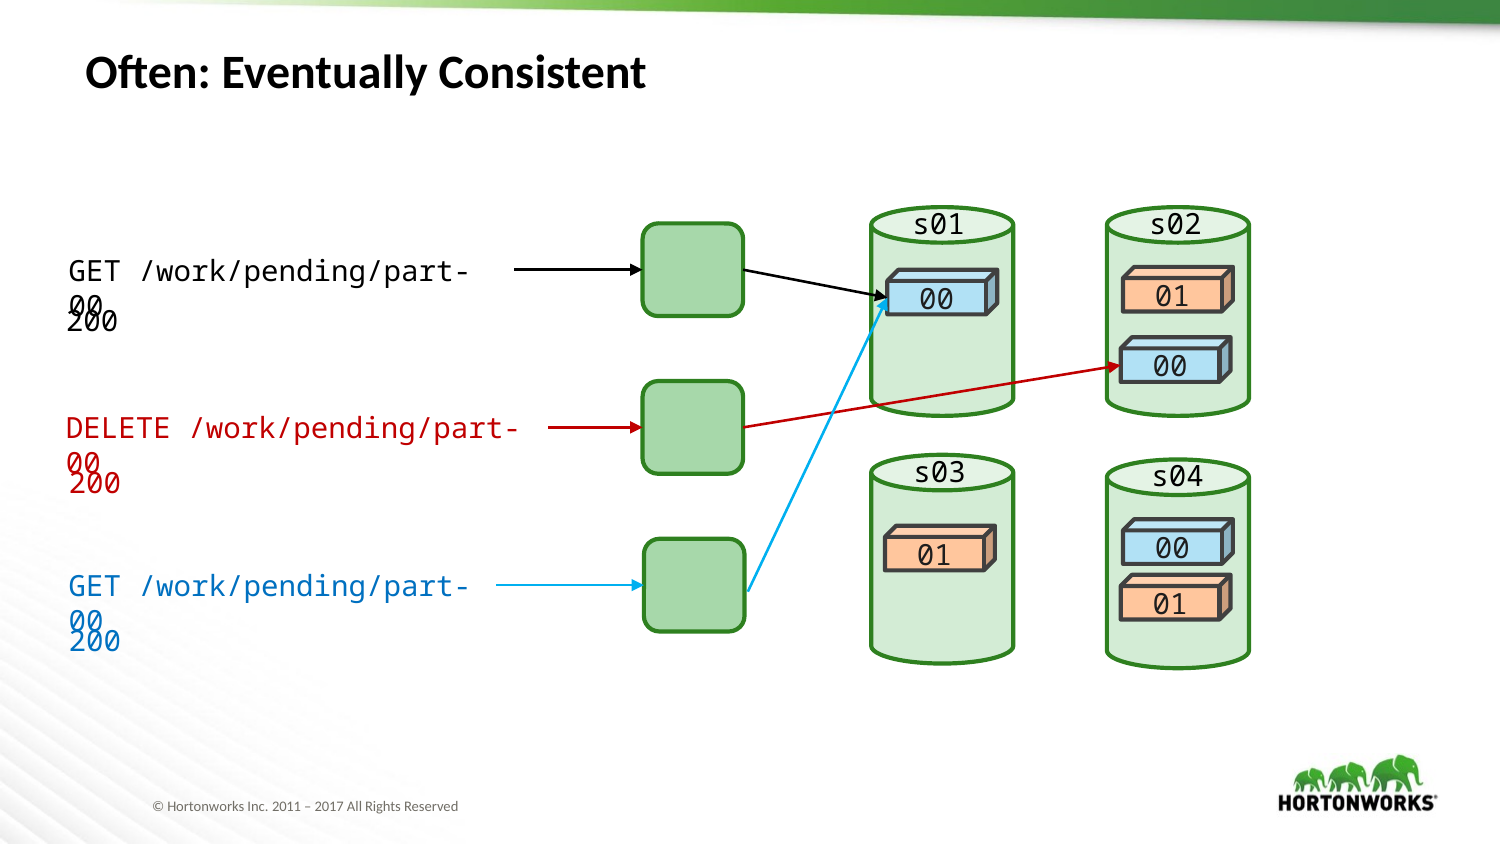

# Often: Eventually Consistent
s01
s02
GET /work/pending/part-00
01
00
200
00
DELETE /work/pending/part-00
s03
s04
200
00
01
GET /work/pending/part-00
01
200